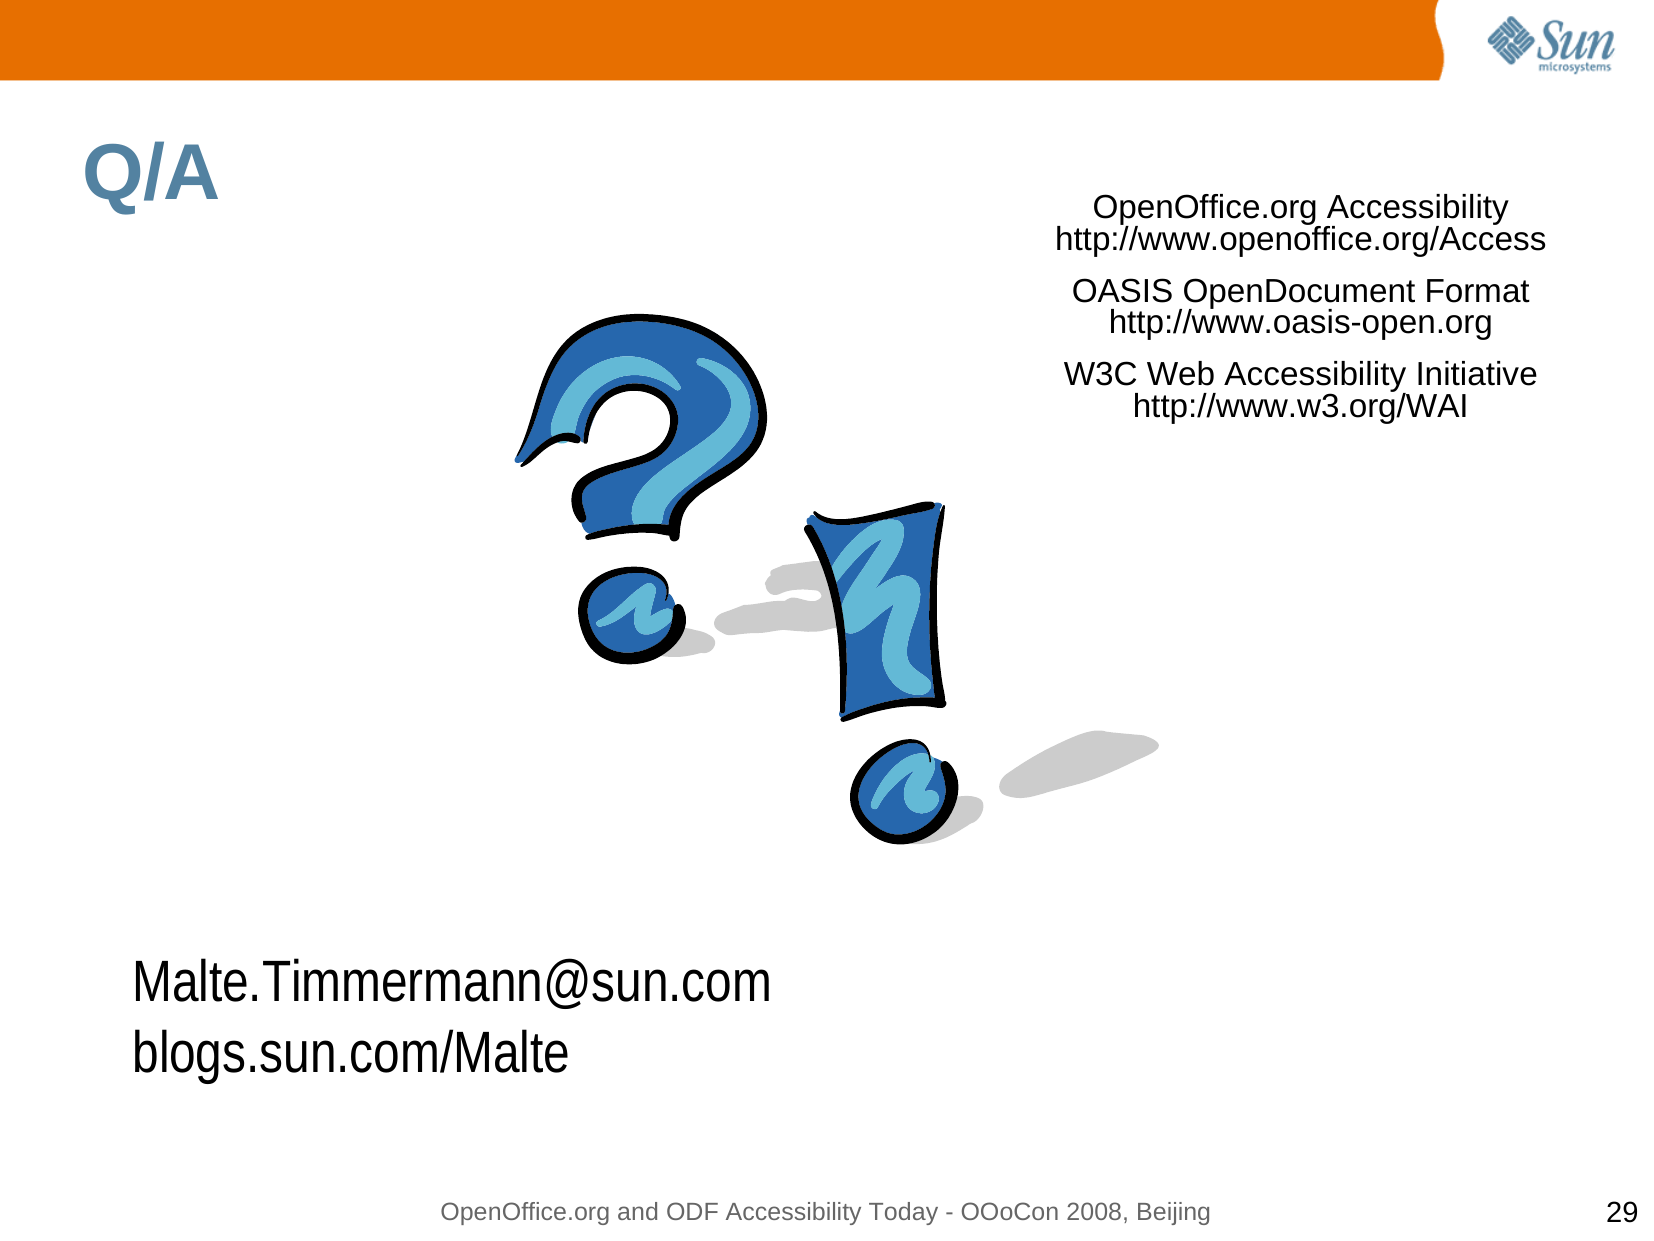

# Q/A
OpenOffice.org Accessibility
http://www.openoffice.org/Access
OASIS OpenDocument Format
http://www.oasis-open.org
W3C Web Accessibility Initiative
http://www.w3.org/WAI
Malte.Timmermann@sun.com
blogs.sun.com/Malte